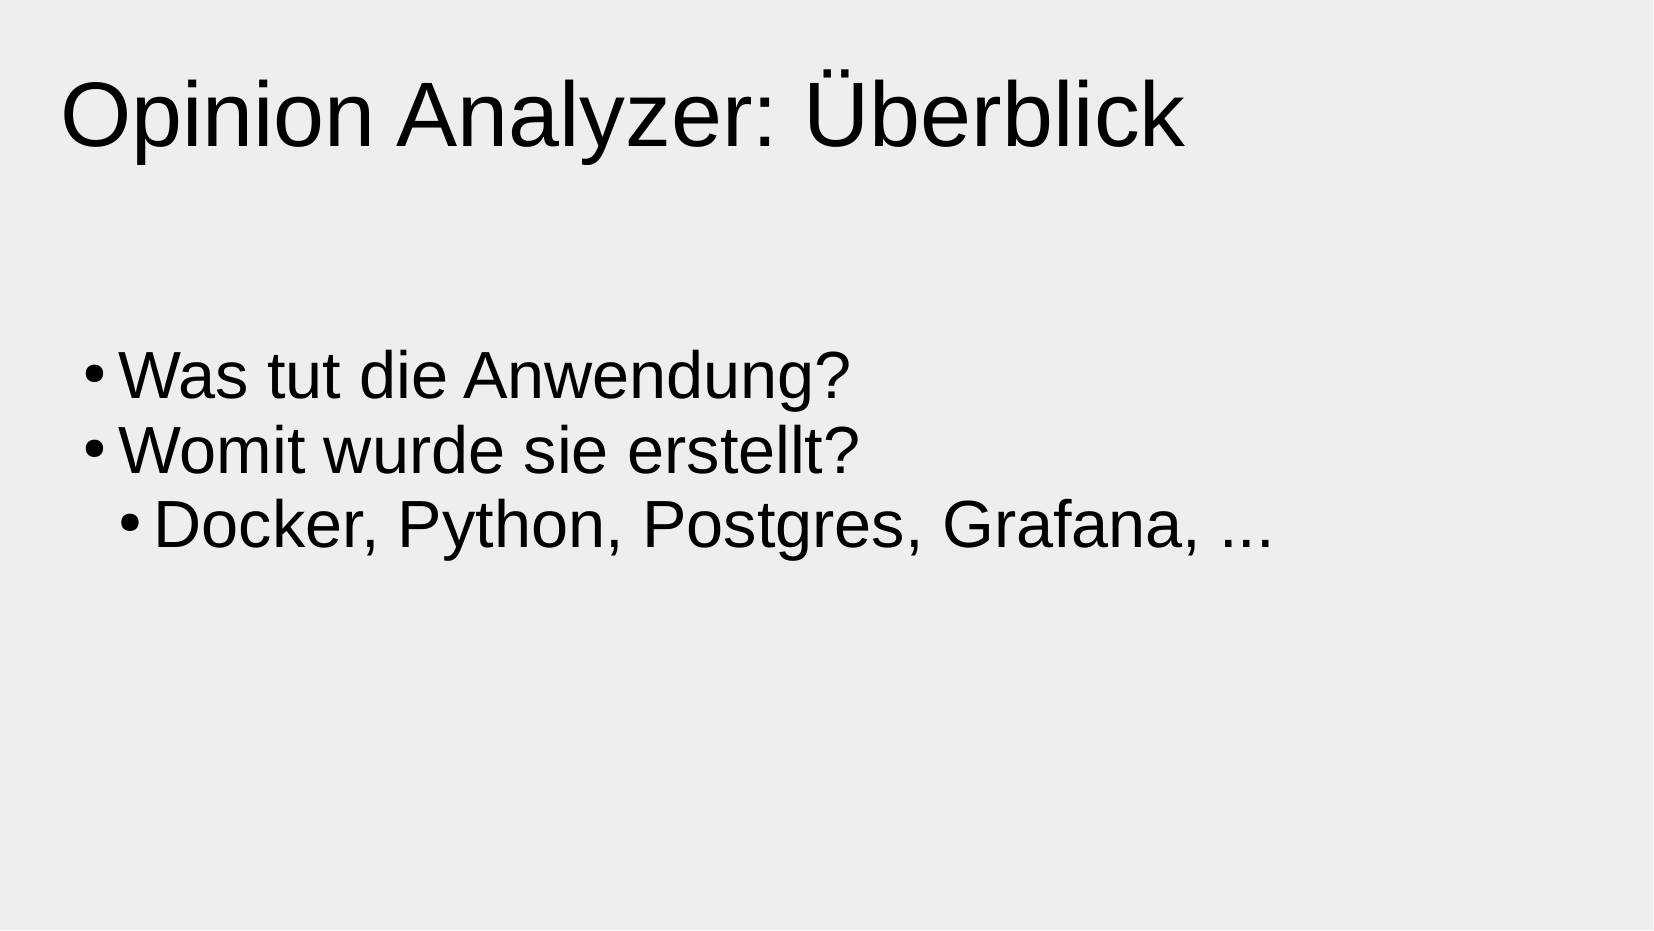

# Opinion Analyzer: Überblick
Was tut die Anwendung?
Womit wurde sie erstellt?
Docker, Python, Postgres, Grafana, ...